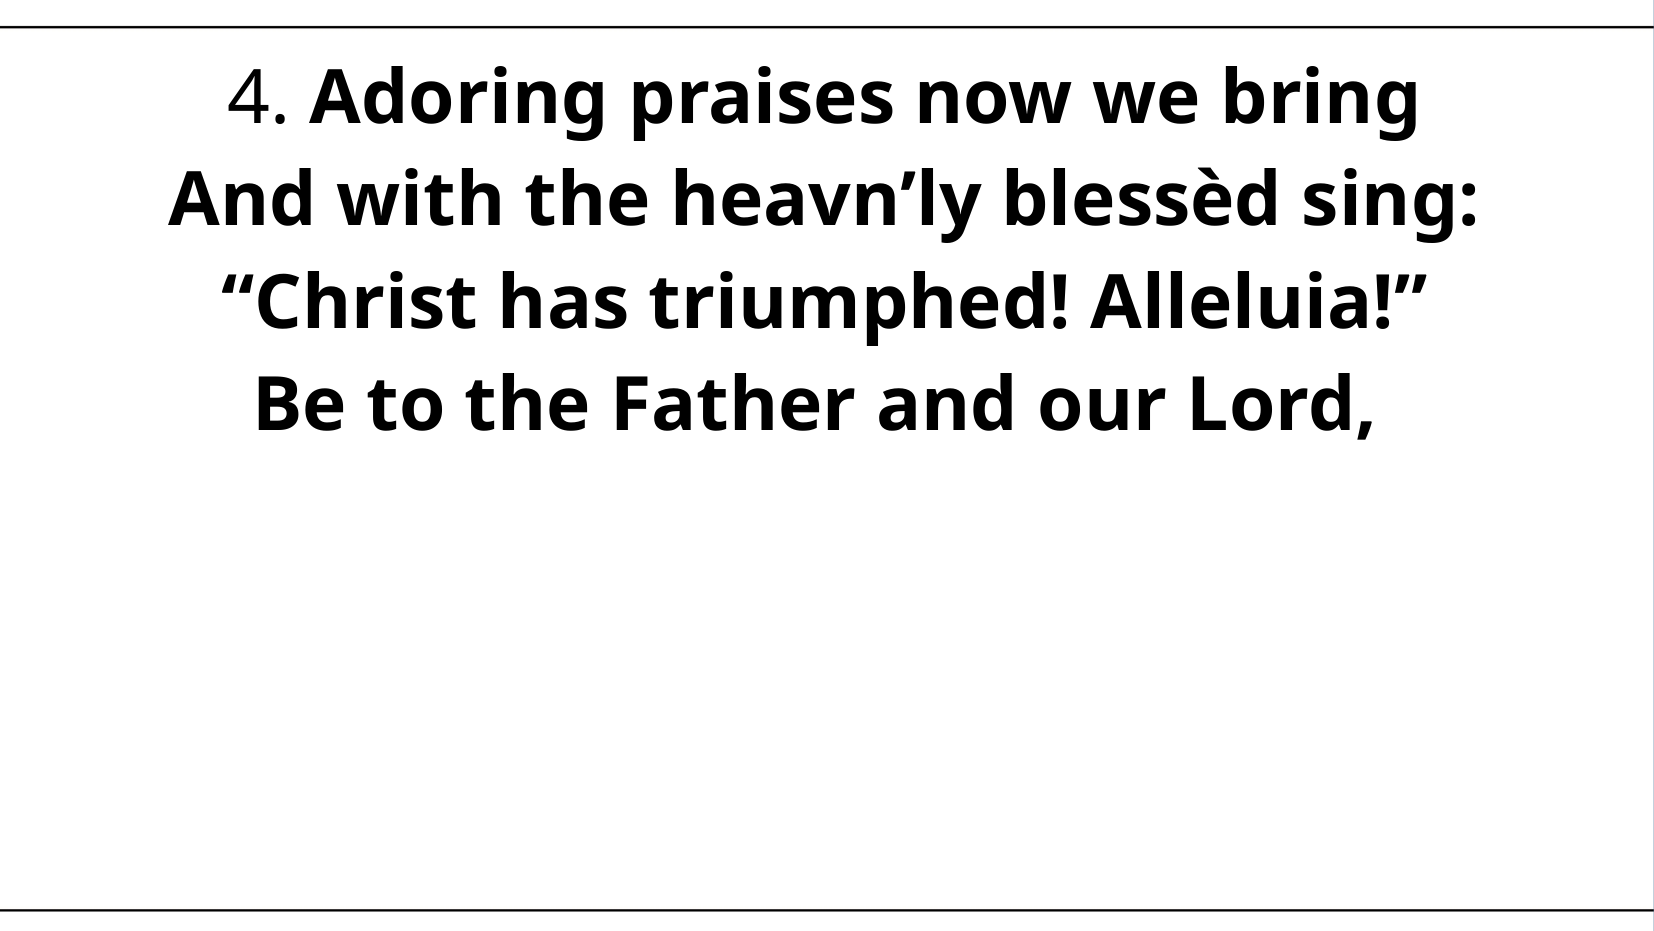

4. Adoring praises now we bring
And with the heavn’ly blessèd sing:
“Christ has triumphed! Alleluia!”
Be to the Father and our Lord,